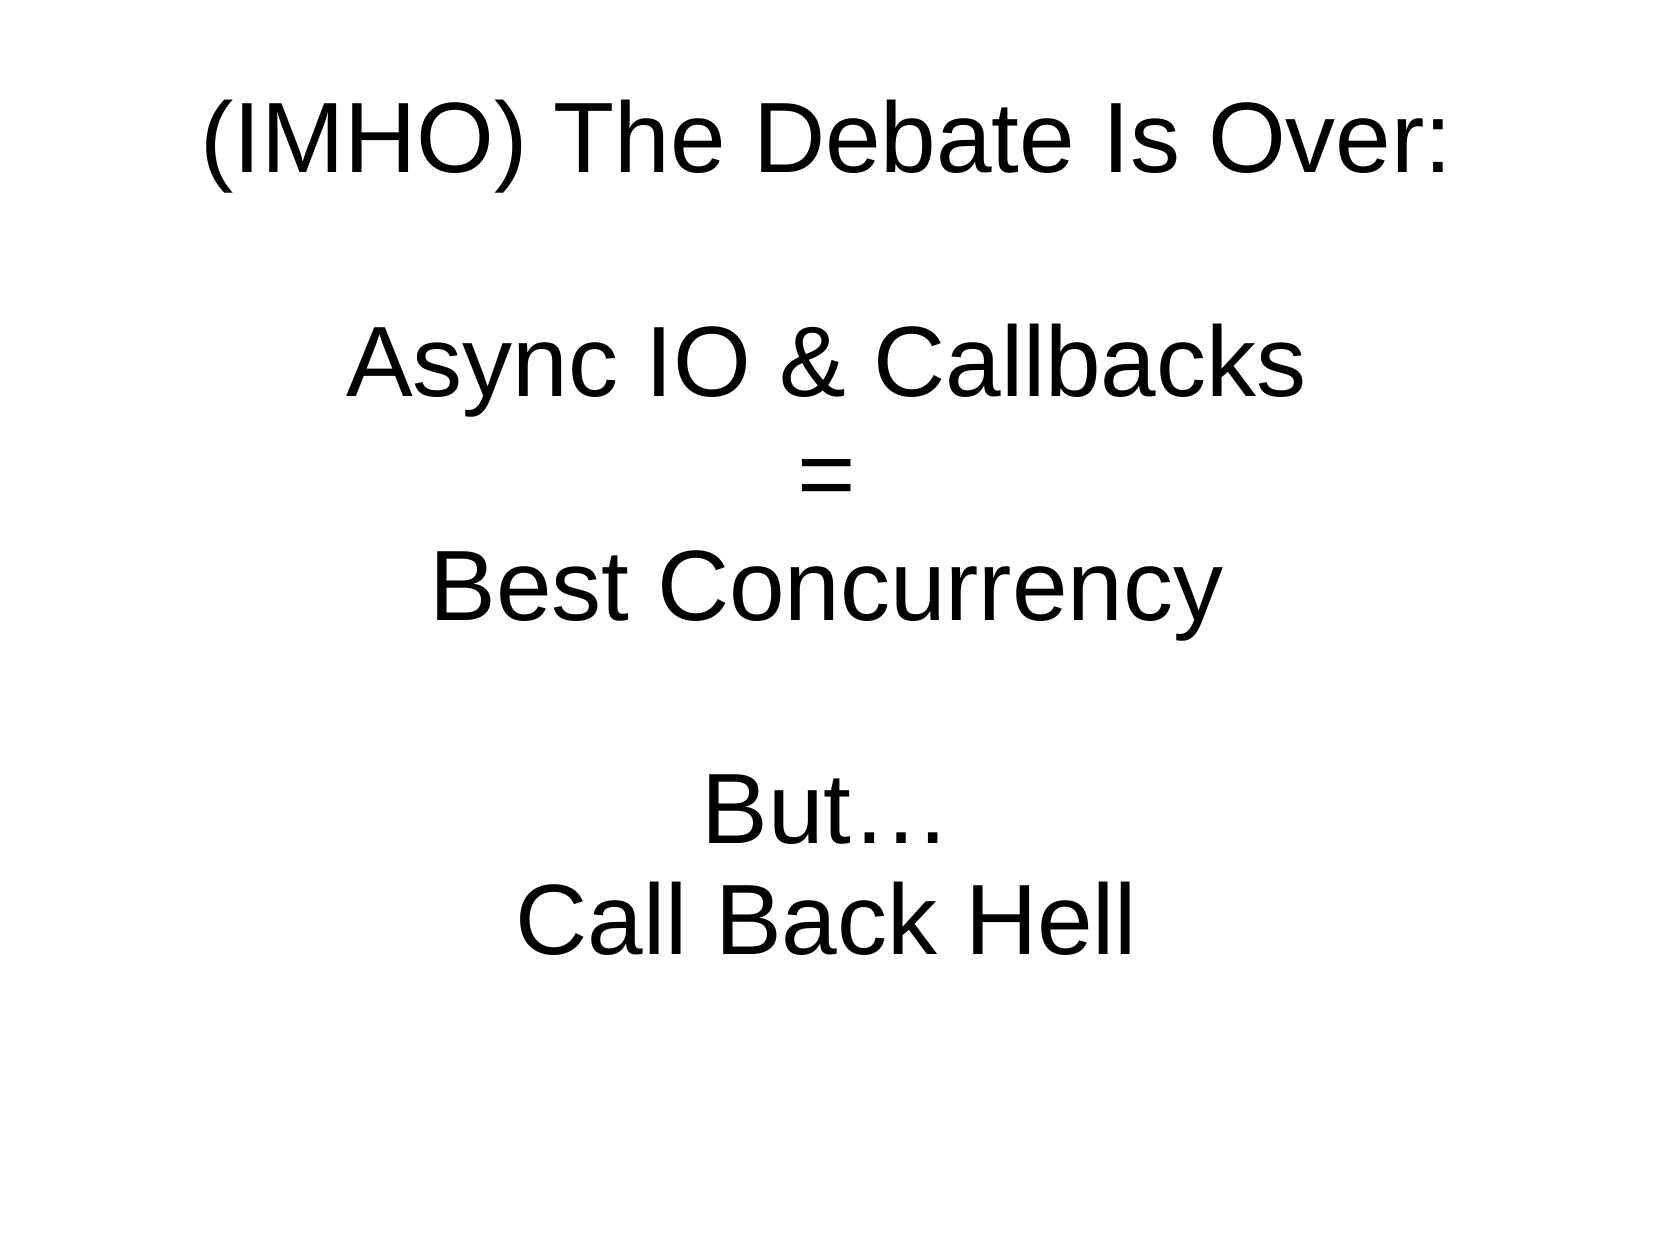

# (IMHO) The Debate Is Over:
Async IO & Callbacks
=
Best Concurrency
But…
Call Back Hell